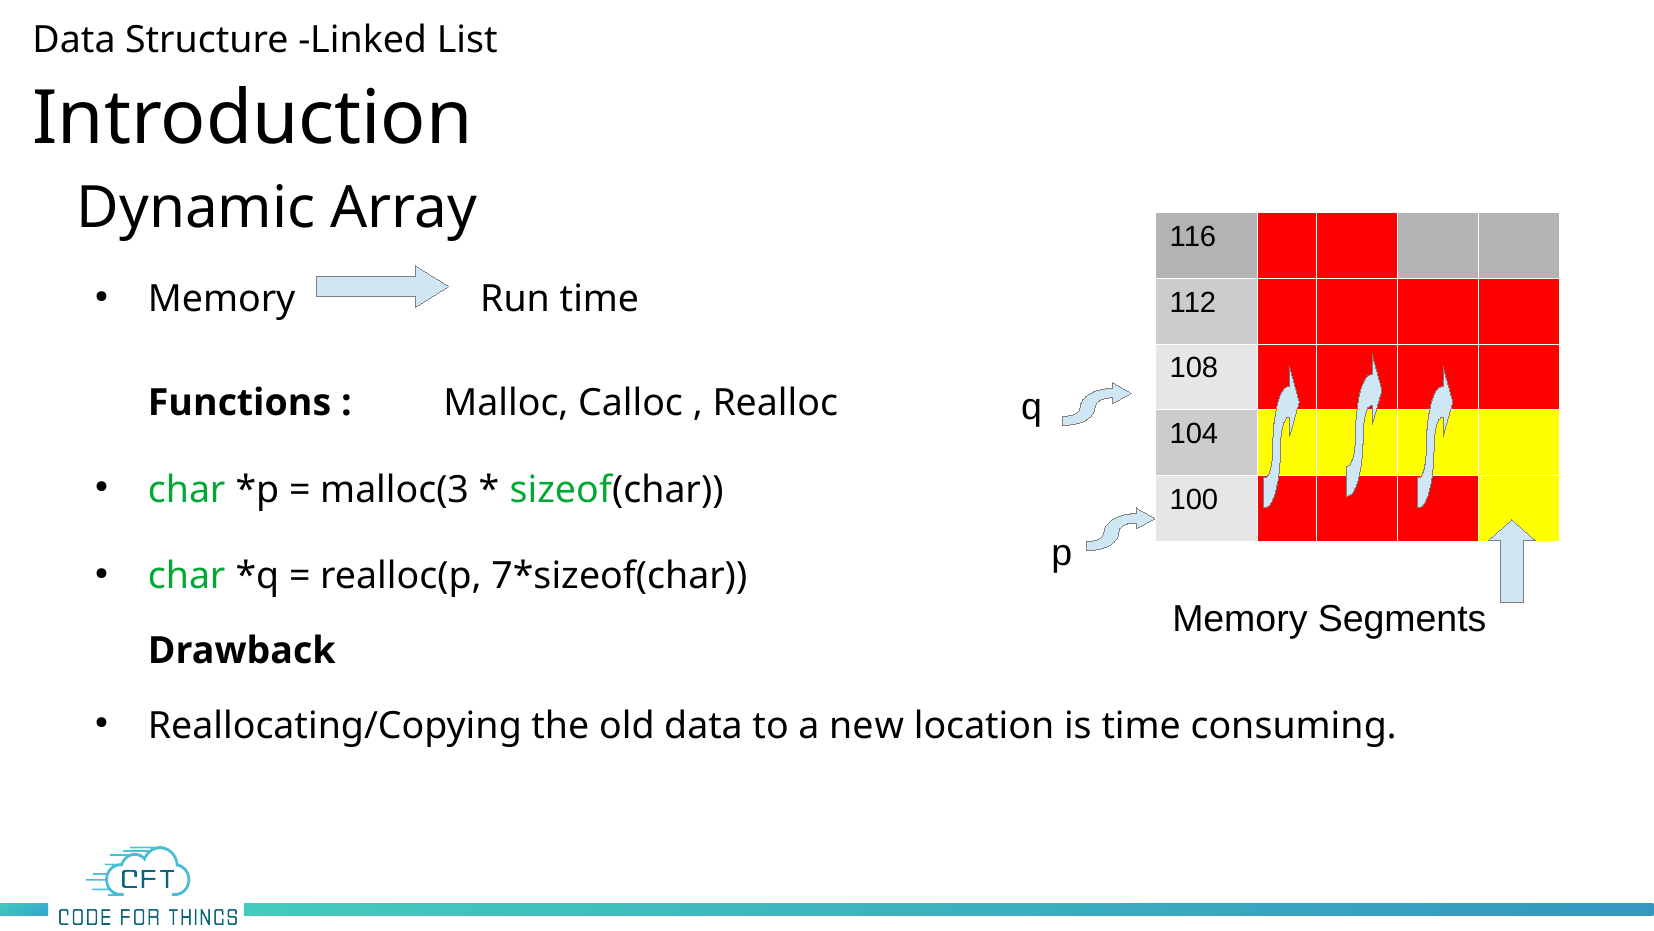

Data Structure -Linked List
Introduction
Dynamic Array
| 116 | | | | |
| --- | --- | --- | --- | --- |
| 112 | | | | |
| 108 | | | | |
| 104 | | | | |
| 100 | | | | |
# Memory Run time
Functions : 	Malloc, Calloc , Realloc
char *p = malloc(3 * sizeof(char))
char *q = realloc(p, 7*sizeof(char))
Drawback
Reallocating/Copying the old data to a new location is time consuming.
q
p
Memory Segments